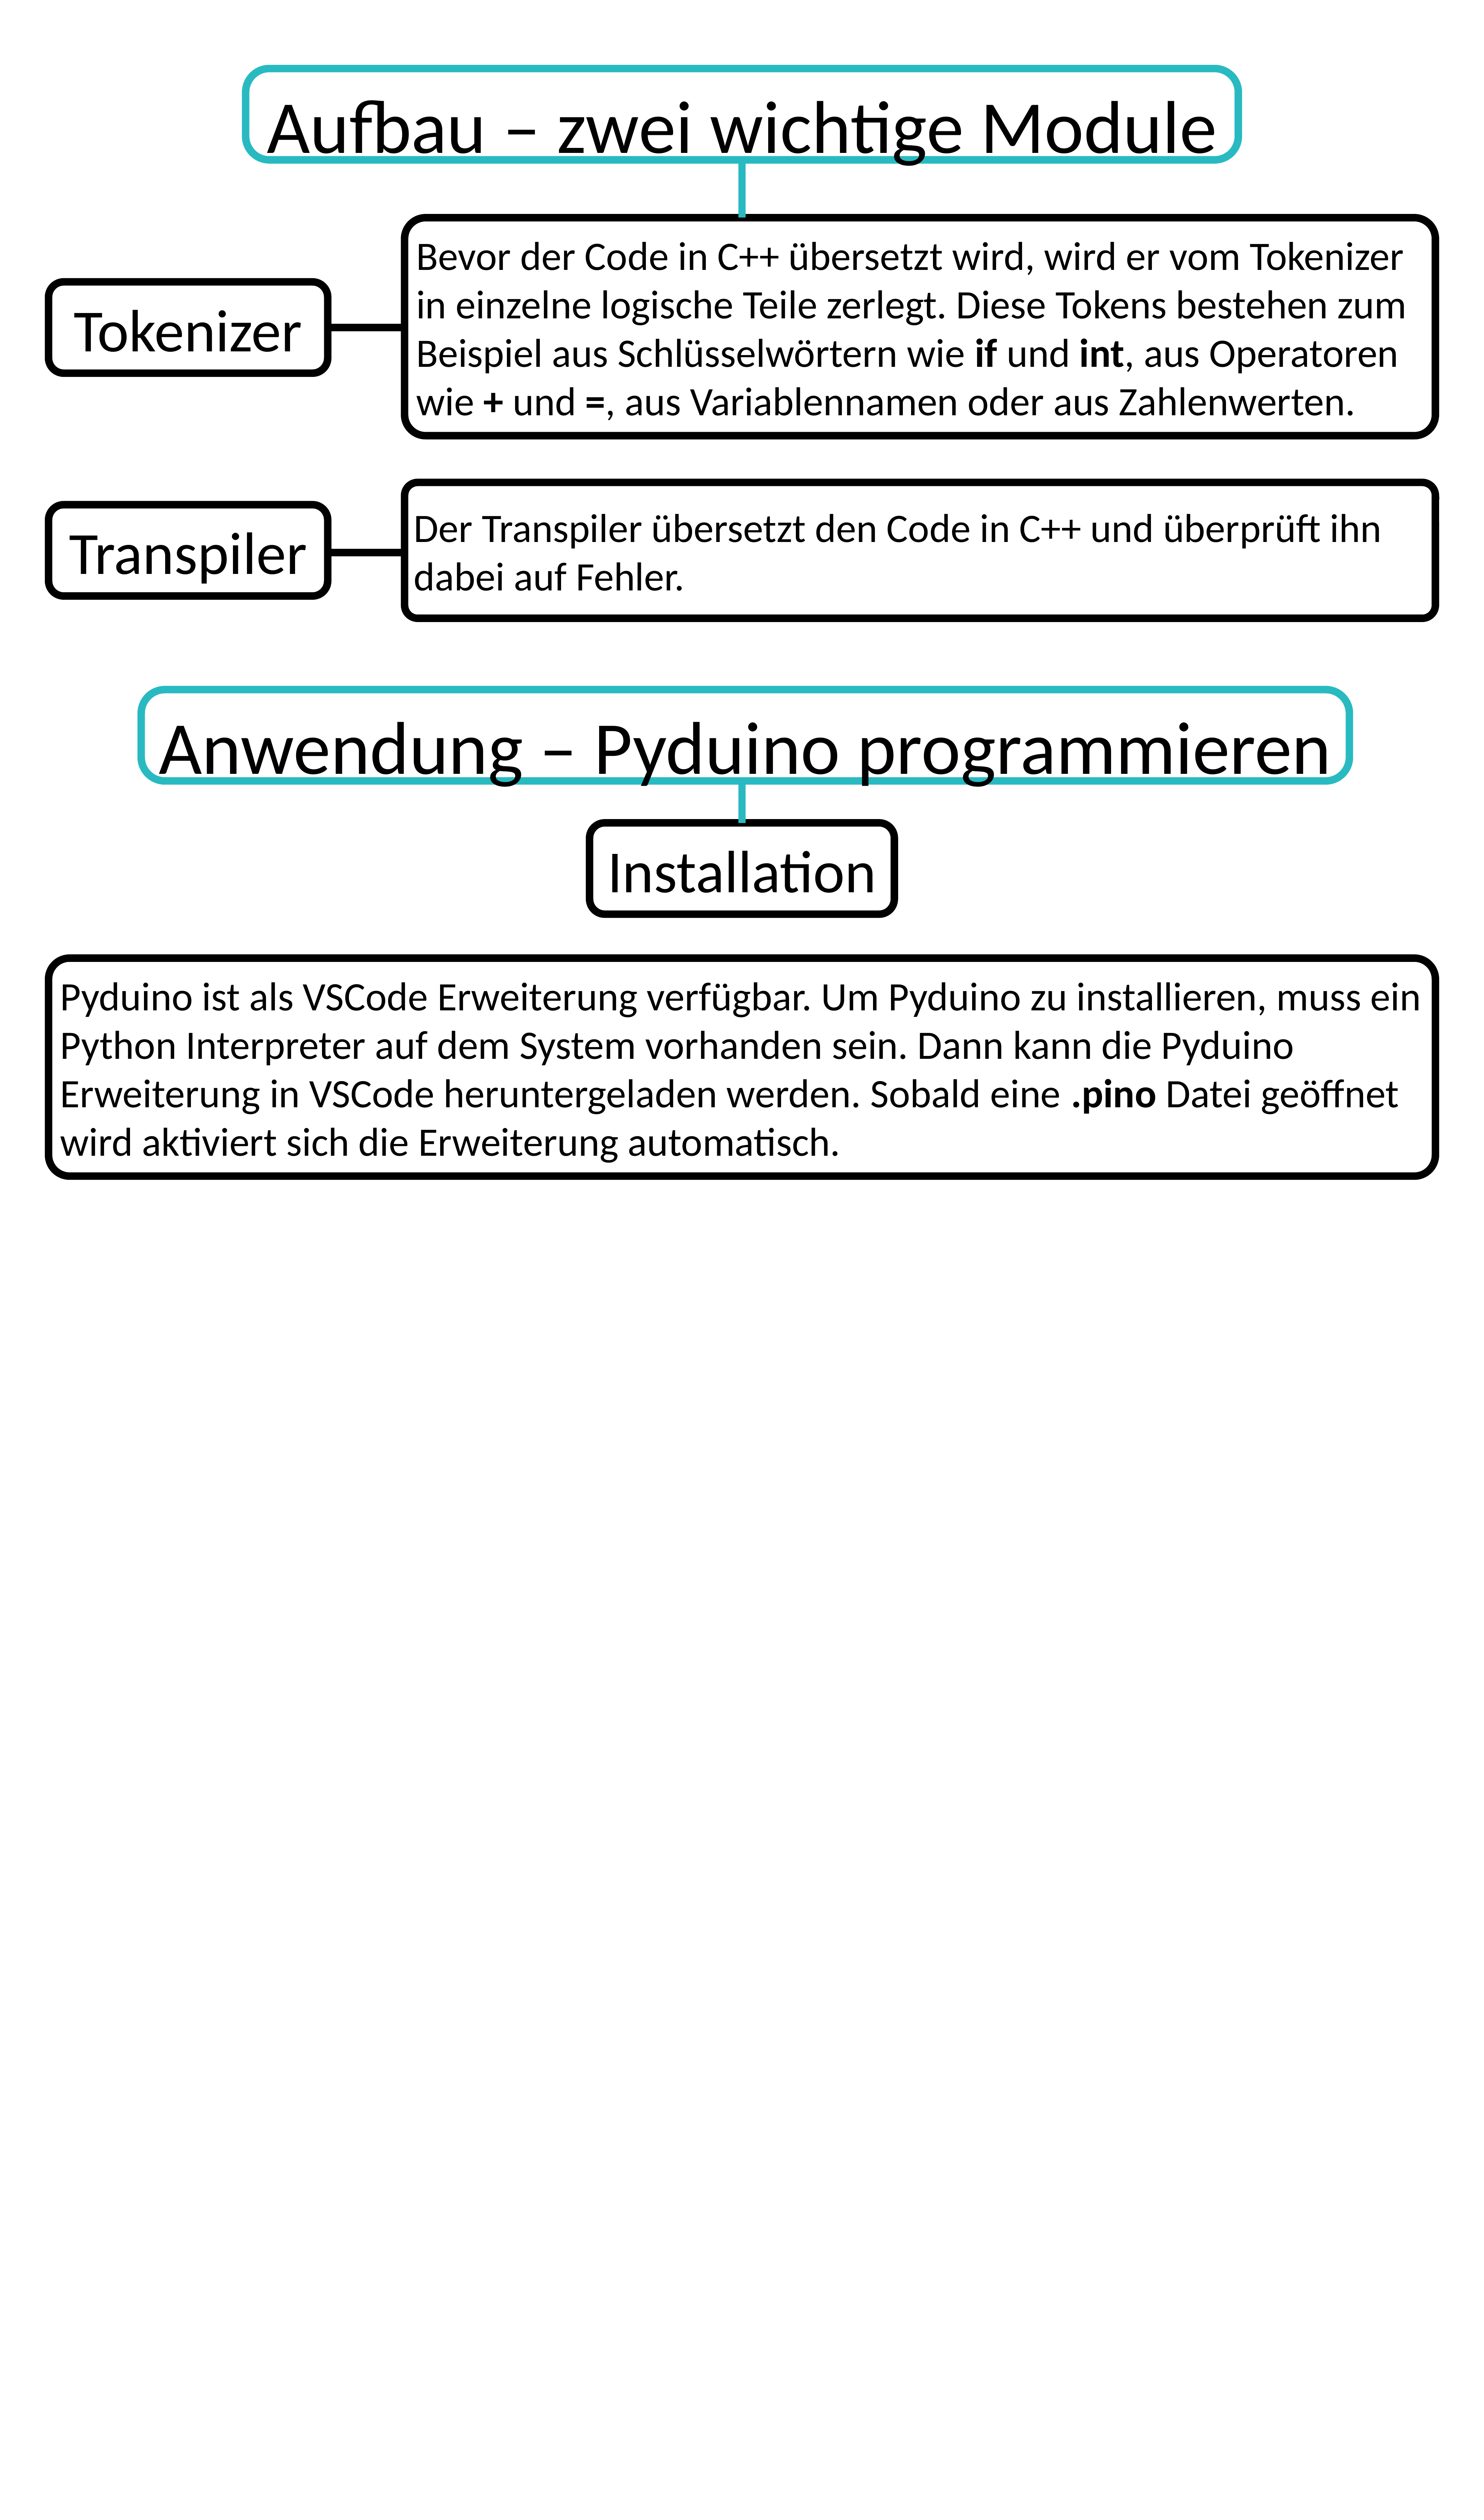

class TokenType:
 def __init__(self, code, name):
 self.code = code
 self.name = name
class Token:
 def __init__(self, type: TokenType, location: Range, value=None):
 self.type = type
 self.value = value
 self.location = location
 @staticmethod
 def tokenize(string: str, start: Position) -> list['Token']:
 bracket_levels = [0, 0, 0]
 last_space = start
 last_bracket = start
 enumerator = enumerate(string)
 tokens = []
 for i, char in enumerator:
 if char in "([{":
 if bracket_levels == [0, 0, 0]:
 last_bracket = Position(start.line, start.col + i)
 bracket_levels["([{".index(char)] += 1
 elif char in ")]}":
 bracket_levels[")]}".index(char)] -= 1
 if bracket_levels == [0, 0, 0]:
 if last_space.col != last_bracket.col:
 tokens.append(Token.get_token(string[last_space.col - start.col:last_bracket.col - start.col],
 Range.fromPositions(last_space, last_bracket)))
 tokens.append(Token.get_token(string[last_bracket.col - start.col:i + 1],
 Range.fromPositions(last_bracket, Position(start.line, start.col + i + 1))))
 last_space = Position(start.line, start.col + i + 1)
 continue
 if char == "\"":
 for j, char2 in enumerator:
 if char2 == "\"":
 break
 else:
 break
 if bracket_levels != [0, 0, 0]:
 continue
 if any(string[i:i + 2] == t for t in NO_SPACE_TOKENS_LEN2):
 tokens.append(
 Token.get_token(string[last_space.col - start.col:i],
 Range.fromPositions(last_space, Position(start.line, start.col + i))))
 last_space = Position(start.line, start.col + i)
 tokens.append(Token.get_token(string[i:i + 2], Range.fromPositions(last_space, last_space.add_col(2))))
 next(enumerator)
 last_space = last_space.add_col(2)
 elif char == " " or any(char == t for t in NO_SPACE_TOKENS_LEN1):
 tokens.append(Token.get_token(string[last_space.col - start.col:i],
 Range.fromPositions(last_space, Position(start.line, start.col + i))))
 last_space = Position(start.line, start.col + i)
 if char == " ":
 continue
 tokens.append(Token.get_token(char, Range.fromPositions(last_space, last_space.add_col(1))))
 last_space = last_space.add_col(1)
 tokens.append(Token.get_token(string[last_space.col - start.col:],
 Range.fromPositions(last_space, Position(start.line, start.col + len(string)))))
 return [t for t in tokens if t is not None]
 @staticmethod
 def is_token(value):
 return isinstance(value, Token)
 @staticmethod
 def get_token(string: str, range: Range) -> 'Token':
 range = Range.fromPositions(range.start.add_col(len(string) - len(string.lstrip())),
 range.end.add_col(-len(string) + len(string.rstrip())))
 string = string.strip()
 if string == "":
 return None
 if string in TOKENS.keys():
 return Token(TOKENS[string], range)
 if string[0] in "([":
 type = Brackets.ROUND if string[0] == "(" else Brackets.SQUARE
 return Brackets(type, range, Token.tokenize(string[1:-1], range.start.add_col(1)), string[-1] == string[0])
 if StringUtils.is_identifier(string):
 return Word(Word.IDENTIFIER, range, string)
 return Word(Word.VALUE, range, string)
 def __repr__(self):
 if self.type is Brackets.ROUND or self.type is Brackets.SQUARE:
 return f"{self.type.name} {[str(s) for s in self.inside]} {self.location}"
 return f"{self.type.name}{f' {self.value} ' if self.value is not None else ''} ({self.location})"
class Operator(Token):
 def __init__(self, type: TokenType, location: Range, _):
 super().__init__(type, location, None)
class Math_Operator(Operator):
 PLUS = TokenType("+", "MATH_OPERATOR.PLUS")
 MINUS = TokenType("-", "MATH_OPERATOR.MINUS")
 MULTIPLY = TokenType("*", "MATH_OPERATOR.MULTIPLY")
 DIVIDE = TokenType("/", "MATH_OPERATOR.DIVIDE")
 MODULO = TokenType("%", "MATH_OPERATOR.MODULO")
 FLOOR_DIVIDE = TokenType("//", "MATH_OPERATOR.FLOOR_DIVIDE")
class Compare_Operator(Operator):
 EQUAL = TokenType("==", "Compare_Operator.EQUAL")
 NOT_EQUAL = TokenType("!=", "Compare_Operator.NOT_EQUAL")
 GREATER = TokenType(">", "Compare_Operator.GREATER")
 GREATER_EQUAL = TokenType(">=", "Compare_Operator.GREATER_EQUAL")
 LESS = TokenType("<", "Compare_Operator.LESS")
 LESS_EQUAL = TokenType("<=", "Compare_Operator.LESS_EQUAL")
class Bool_Operator(Operator):
 AND = TokenType("and", "Bool_Operator.AND")
 OR = TokenType("or", "Bool_Operator.OR")
 NOT = TokenType("not", "Bool_Operator.NOT")
class Word(Token):
 IDENTIFIER = TokenType("identifier", "Word.IDENTIFIER")
 VALUE = TokenType("value", "Word.VALUE")
 def __init__(self, type, range, value):
 super().__init__(type, range, value)
class Brackets(Token):
 ROUND = TokenType("()", "Brackets.ROUND")
 SQUARE = TokenType("[]", "Brackets.SQUARE")
 def __init__(self, type, location: Range, inside: list[Token], closed: bool):
 super().__init__(type, location, None)
 self.closed = closed
 self.inside = inside
class Separator(Token):
 COMMA = TokenType(",", "Separator.COMMA")
 COLON = TokenType(":", "Separator.COLON")
 SEMICOLON = TokenType(";", "Separator.SEMICOLON")
 HASHTAG = TokenType("#", "Separator.HASHTAG")
 ASSIGN = TokenType("=", "Separator.ASSIGN")
class Keyword(Token):
 IF = TokenType("if", "Keyword.IF")
 ELSE = TokenType("else", "Keyword.ELSE")
 ELIF = TokenType("elif", "Keyword.ELIF")
 WHILE = TokenType("while", "Keyword.WHILE")
 FOR = TokenType("for", "Keyword.FOR")
 IN = TokenType("in", "Keyword.IN")
 RETURN = TokenType("return", "Keyword.RETURN")
 BREAK = TokenType("break", "Keyword.BREAK")
 CONTINUE = TokenType("continue", "Keyword.CONTINUE")
class Datatype(Token):
 INT = TokenType("int", "Datatype.INT")
 FLOAT = TokenType("float", "Datatype.FLOAT")
 STRING = TokenType("str", "Datatype.STRING")
 BOOL = TokenType("bool", "Datatype.BOOL")
 VOID = TokenType("void", "Datatype.VOID")
NO_SPACE_TOKENS_LEN1 = ["+", "-", "*", "/", "%", ",", ":", "<", ">", "=", ":"]
NO_SPACE_TOKENS_LEN2 = ["==", ">=", "<=", "!=", "//"]
TOKENS = {
 "+": Math_Operator.PLUS,
 "-": Math_Operator.MINUS,
 "*": Math_Operator.MULTIPLY,
 "/": Math_Operator.DIVIDE,
 "%": Math_Operator.MODULO,
 "//": Math_Operator.FLOOR_DIVIDE,
 "==": Compare_Operator.EQUAL,
 "!=": Compare_Operator.NOT_EQUAL,
 ">": Compare_Operator.GREATER,
 ">=": Compare_Operator.GREATER_EQUAL,
 "<": Compare_Operator.LESS,
 "<=": Compare_Operator.LESS_EQUAL,
 "and": Bool_Operator.AND,
 "or": Bool_Operator.OR,
 "not": Bool_Operator.NOT,
 ",": Separator.COMMA,
 ":": Separator.COLON,
 "#": Separator.HASHTAG,
 "=": Separator.ASSIGN,
 "if": Keyword.IF,
 "else": Keyword.ELSE,
 "elif": Keyword.ELIF,
 "while": Keyword.WHILE,
 "for": Keyword.FOR,
 "in": Keyword.IN,
 "return": Keyword.RETURN,
 "break": Keyword.BREAK,
 "continue": Keyword.CONTINUE,
 "int": Datatype.INT,
 "float": Datatype.FLOAT,
 "str": Datatype.STRING,
 "bool": Datatype.BOOL,
 "void": Datatype.VOID,
}
if __name__ == '__main__':
 print(Token.tokenize("int x = 0", Position(0, 0)))
int x = 0
[Datatype.INT, Word.IDENTIFIER, Separator.ASSIGN, Word.VALUE]
if func(12, 1) == 21:
[Keyword.IF, Word.IDENTIFIER, Brackets.ROUND < Word.VALUE, Separator.COMMA, Word.VALUE >, Compare_Operator.EQUAL, Word.VALUE, Separator.COLON]
float[][] y = [[1, 2], [3, 4]]
[Datatype.FLOAT, Brackets.SQUARE <> Brackets.SQUARE
Aufbau – zwei wichtige Module
Bevor der Code in C++ übersetzt wird, wird er vom Tokenizer in einzelne logische Teile zerlegt. Diese Tokens bestehen zum Beispiel aus Schlüsselwörtern wie if und int, aus Operatoren wie + und =, aus Variablennamen oder aus Zahlenwerten.
Tokenizer
Der Transpiler übersetzt den Code in C++ und überprüft ihn dabei auf Fehler.
Transpiler
Anwendung – Pyduino programmieren
Installation
Pyduino ist als VSCode Erweiterung verfügbar. Um Pyduino zu installieren, muss ein Python Interpreter auf dem System vorhanden sein. Dann kann die Pyduino Erweiterung in VSCode heruntergeladen werden. Sobald eine .pino Datei geöffnet wird aktiviert sich die Erweiterung automatisch.